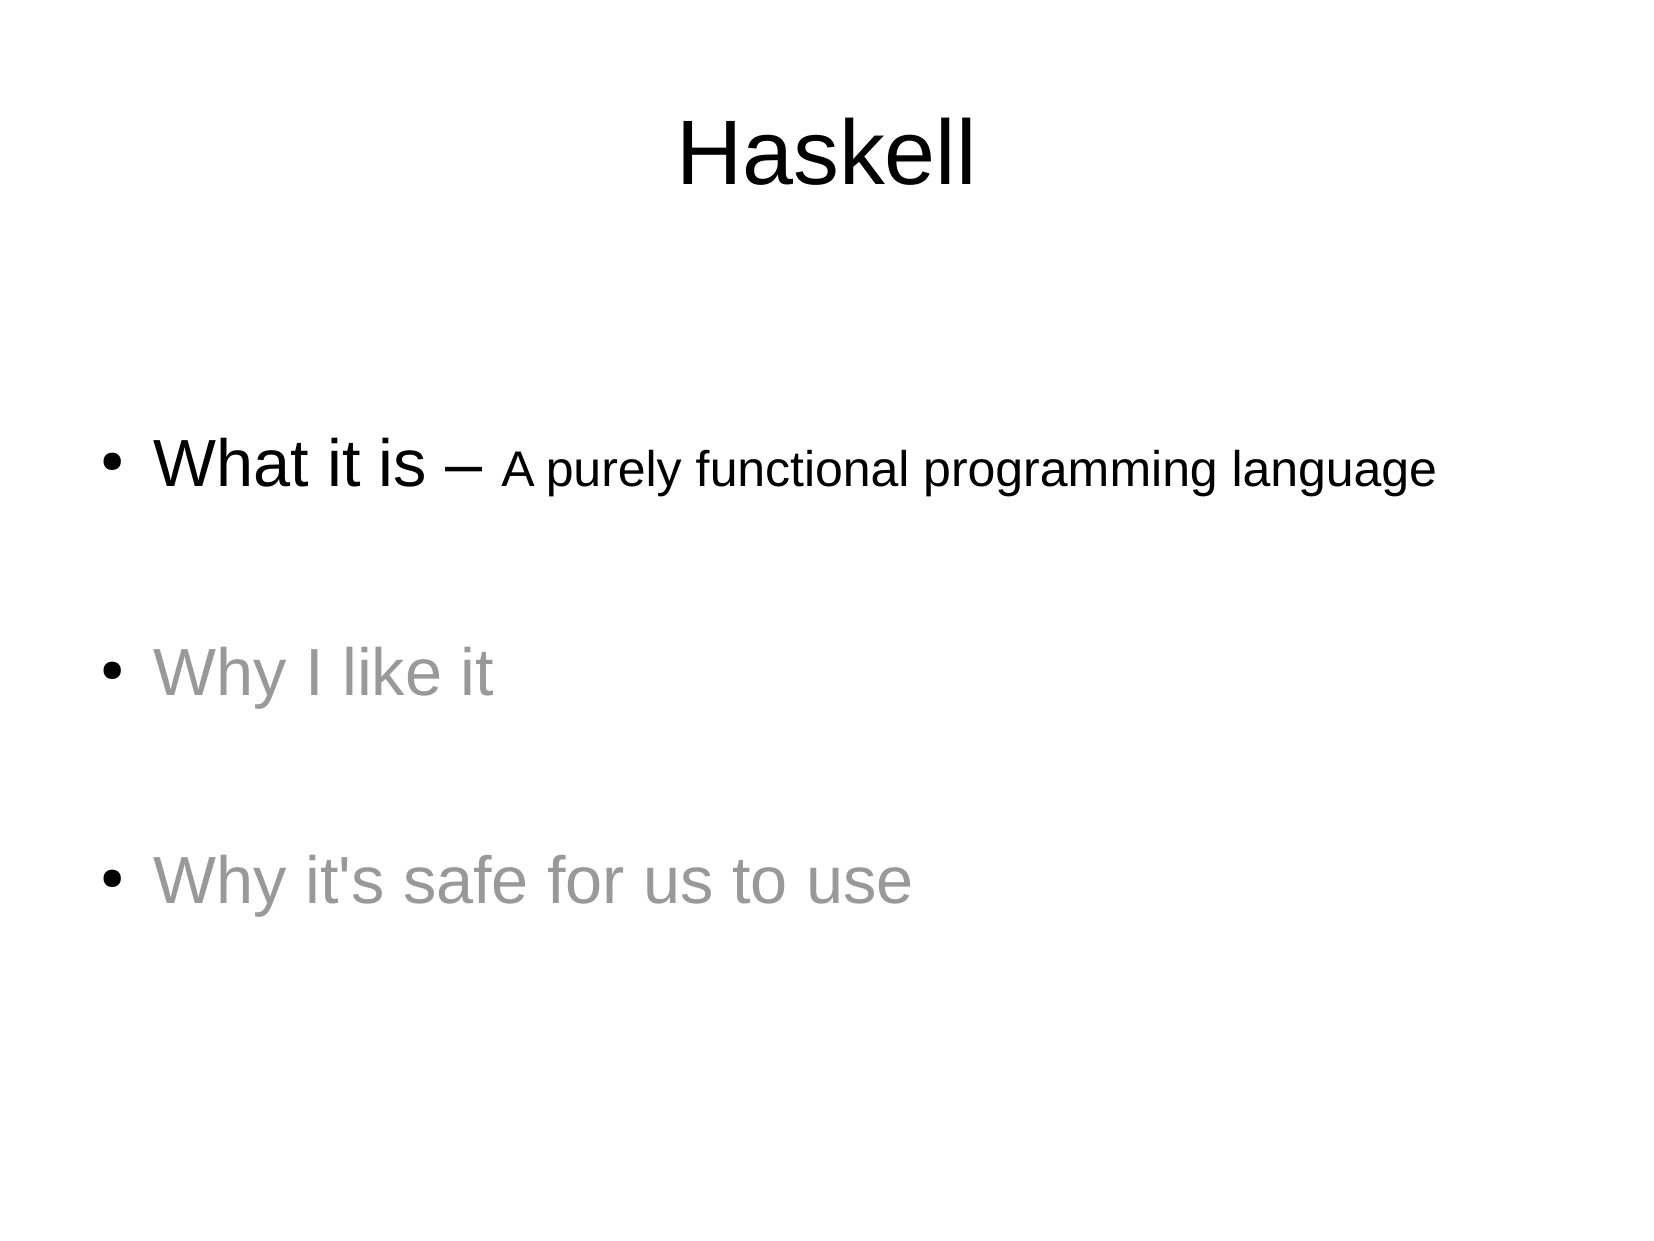

# Haskell
What it is – A purely functional programming language
Why I like it
Why it's safe for us to use